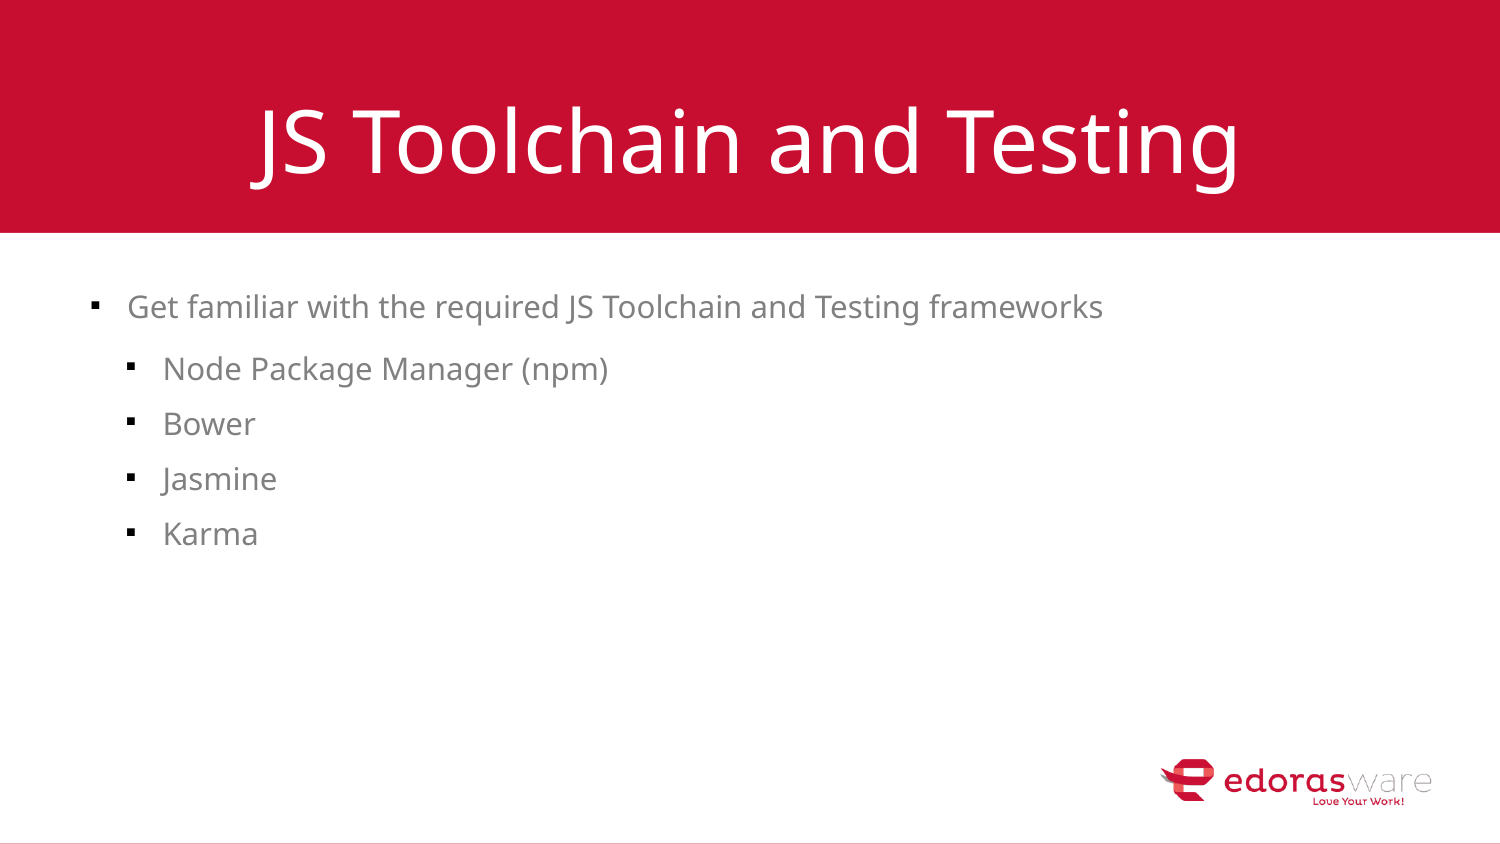

JS Toolchain and Testing
# Get familiar with the required JS Toolchain and Testing frameworks
Node Package Manager (npm)
Bower
Jasmine
Karma